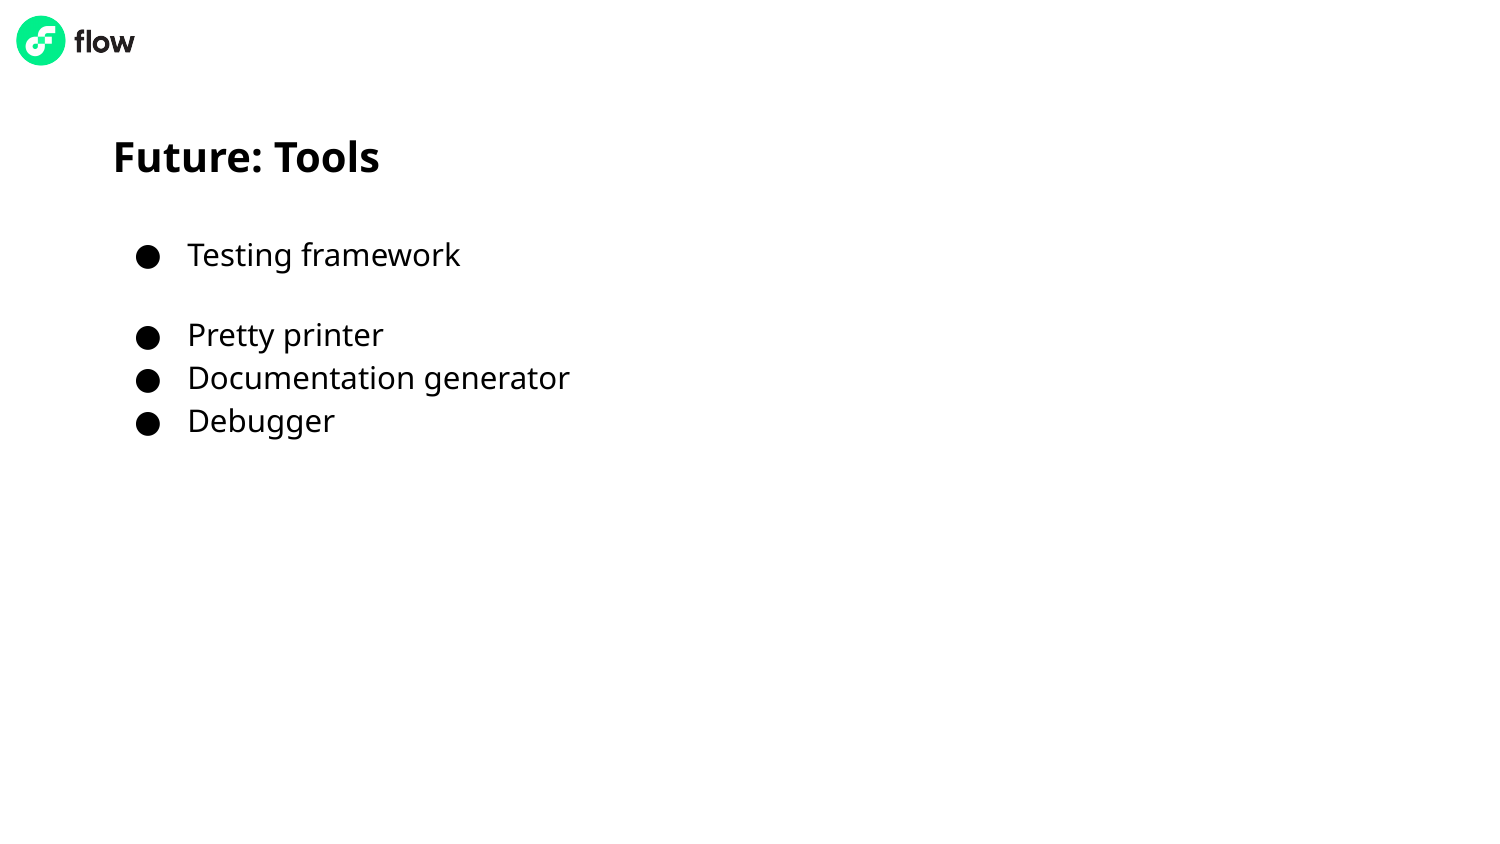

Future: Tools
Testing framework
Pretty printer
Documentation generator
Debugger